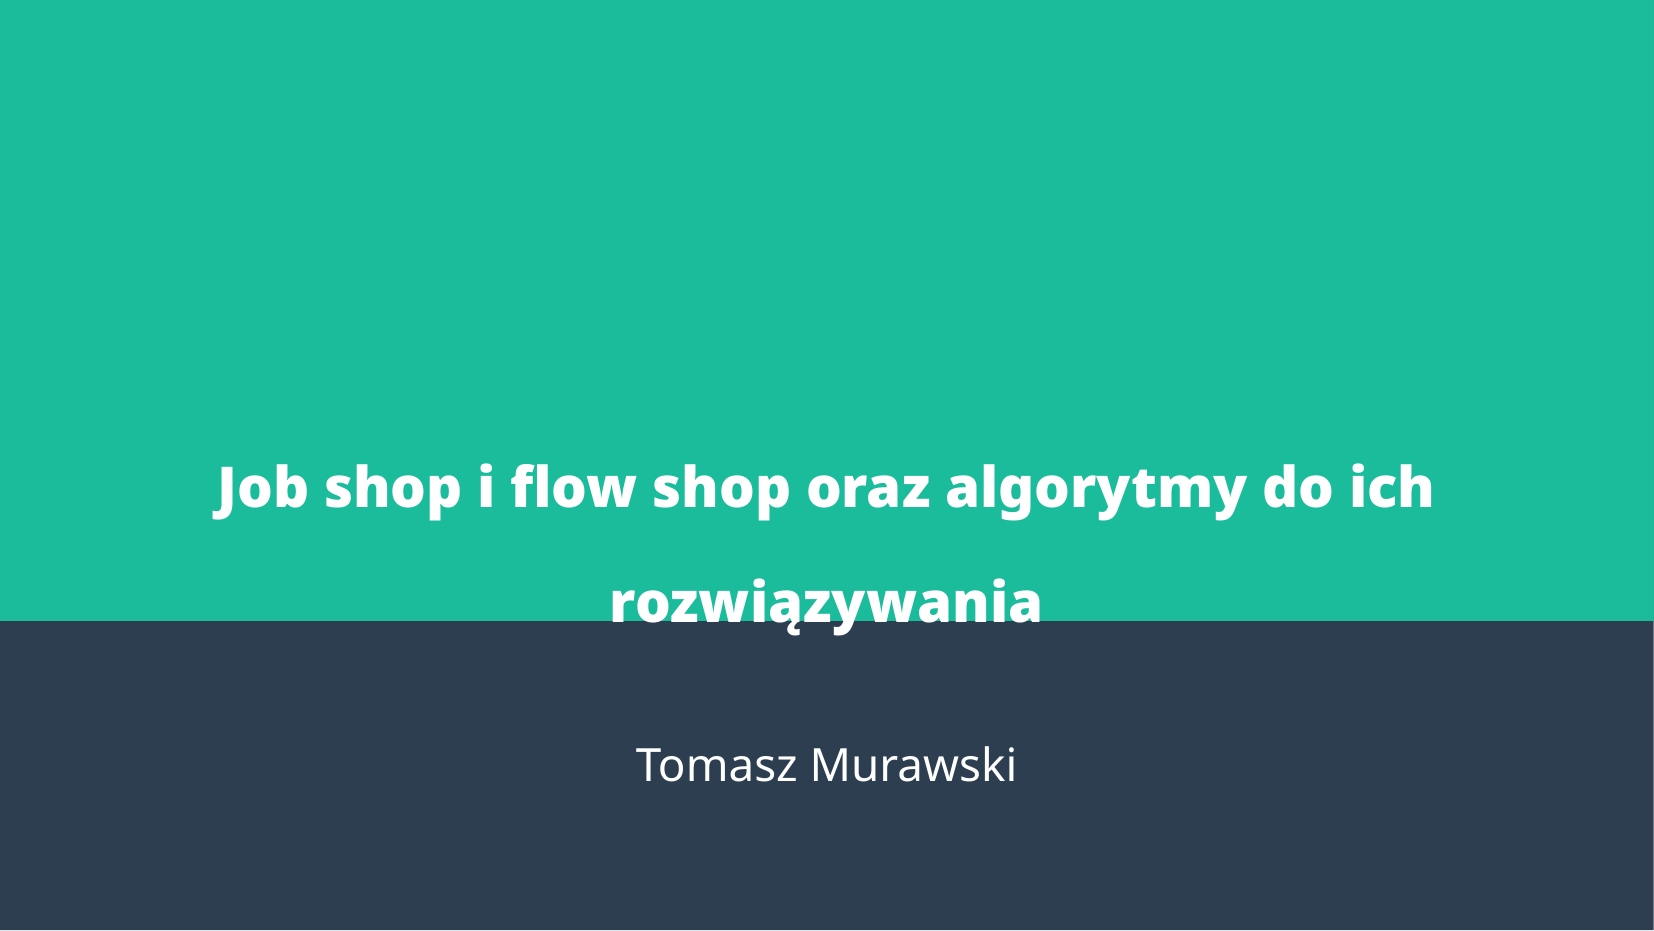

# Job shop i flow shop oraz algorytmy do ich rozwiązywania
Tomasz Murawski